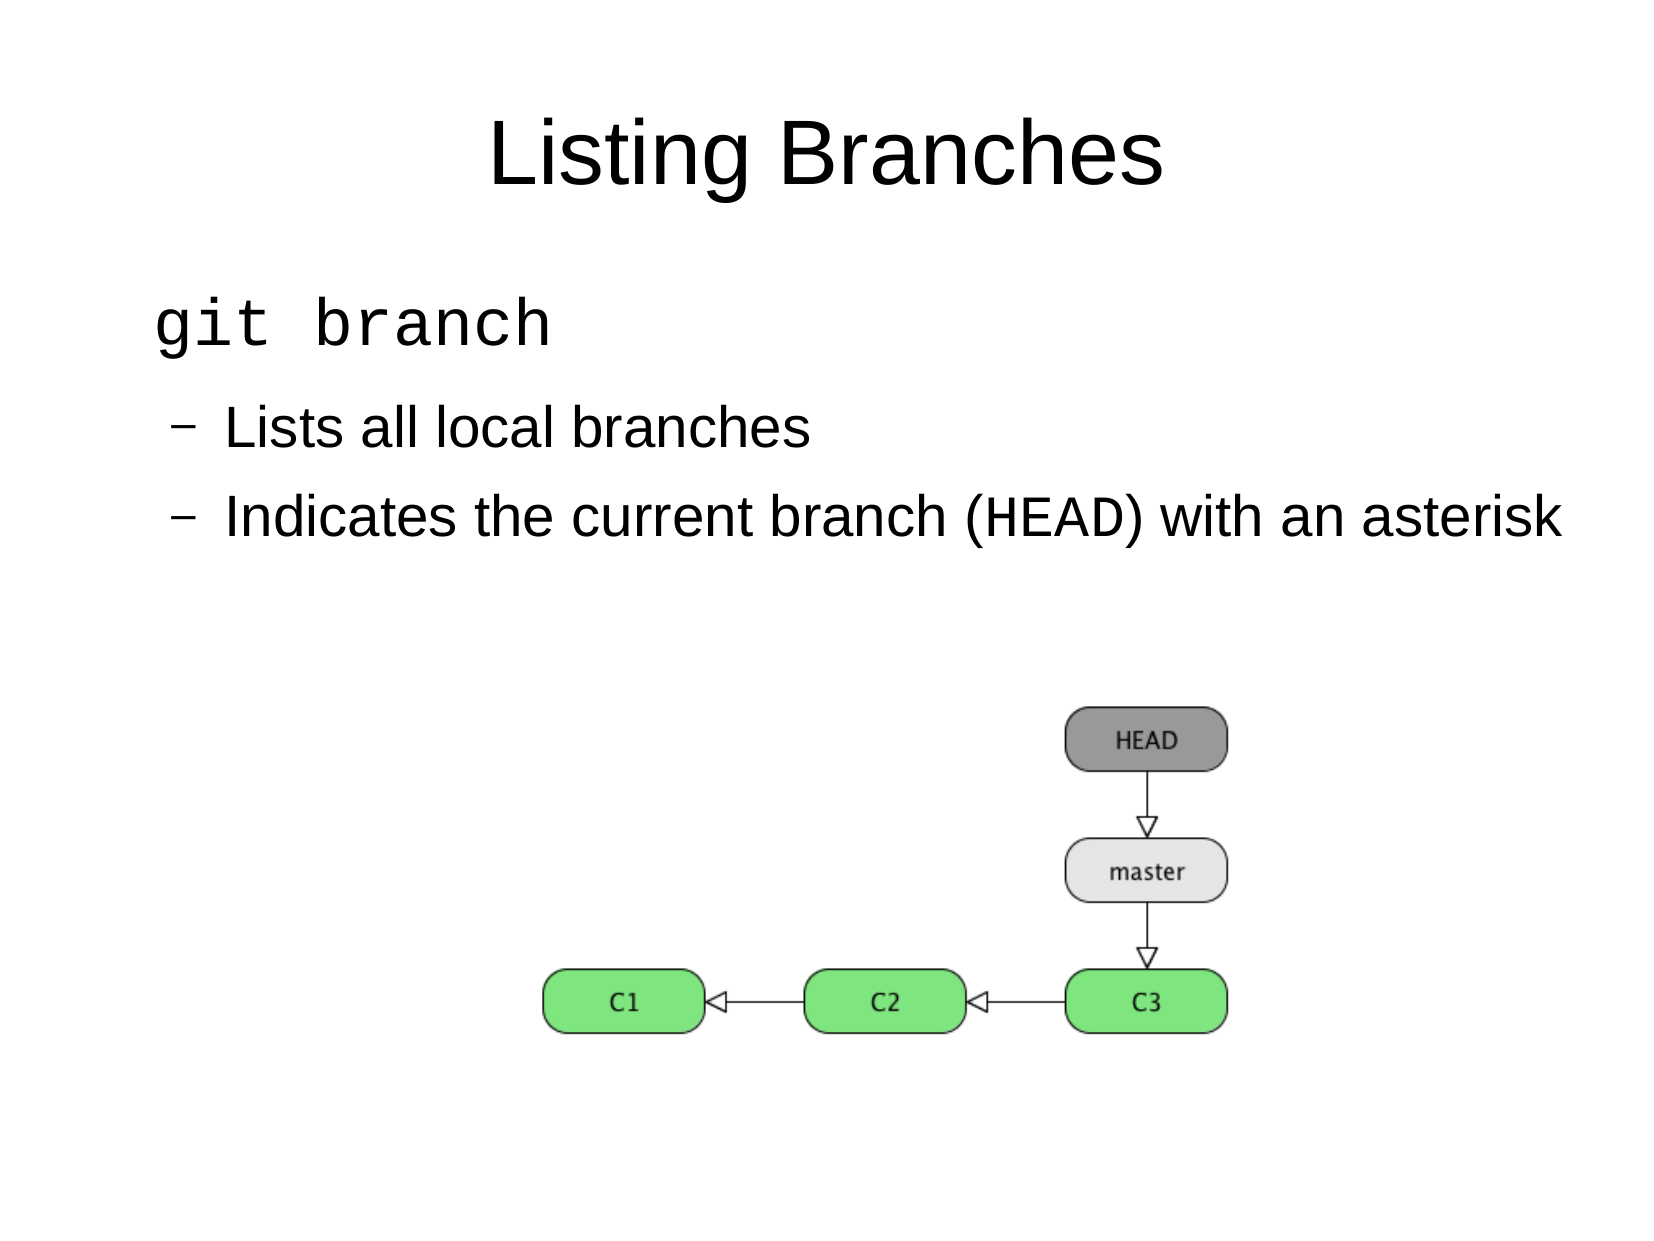

# Listing Branches
git branch
Lists all local branches
Indicates the current branch (HEAD) with an asterisk